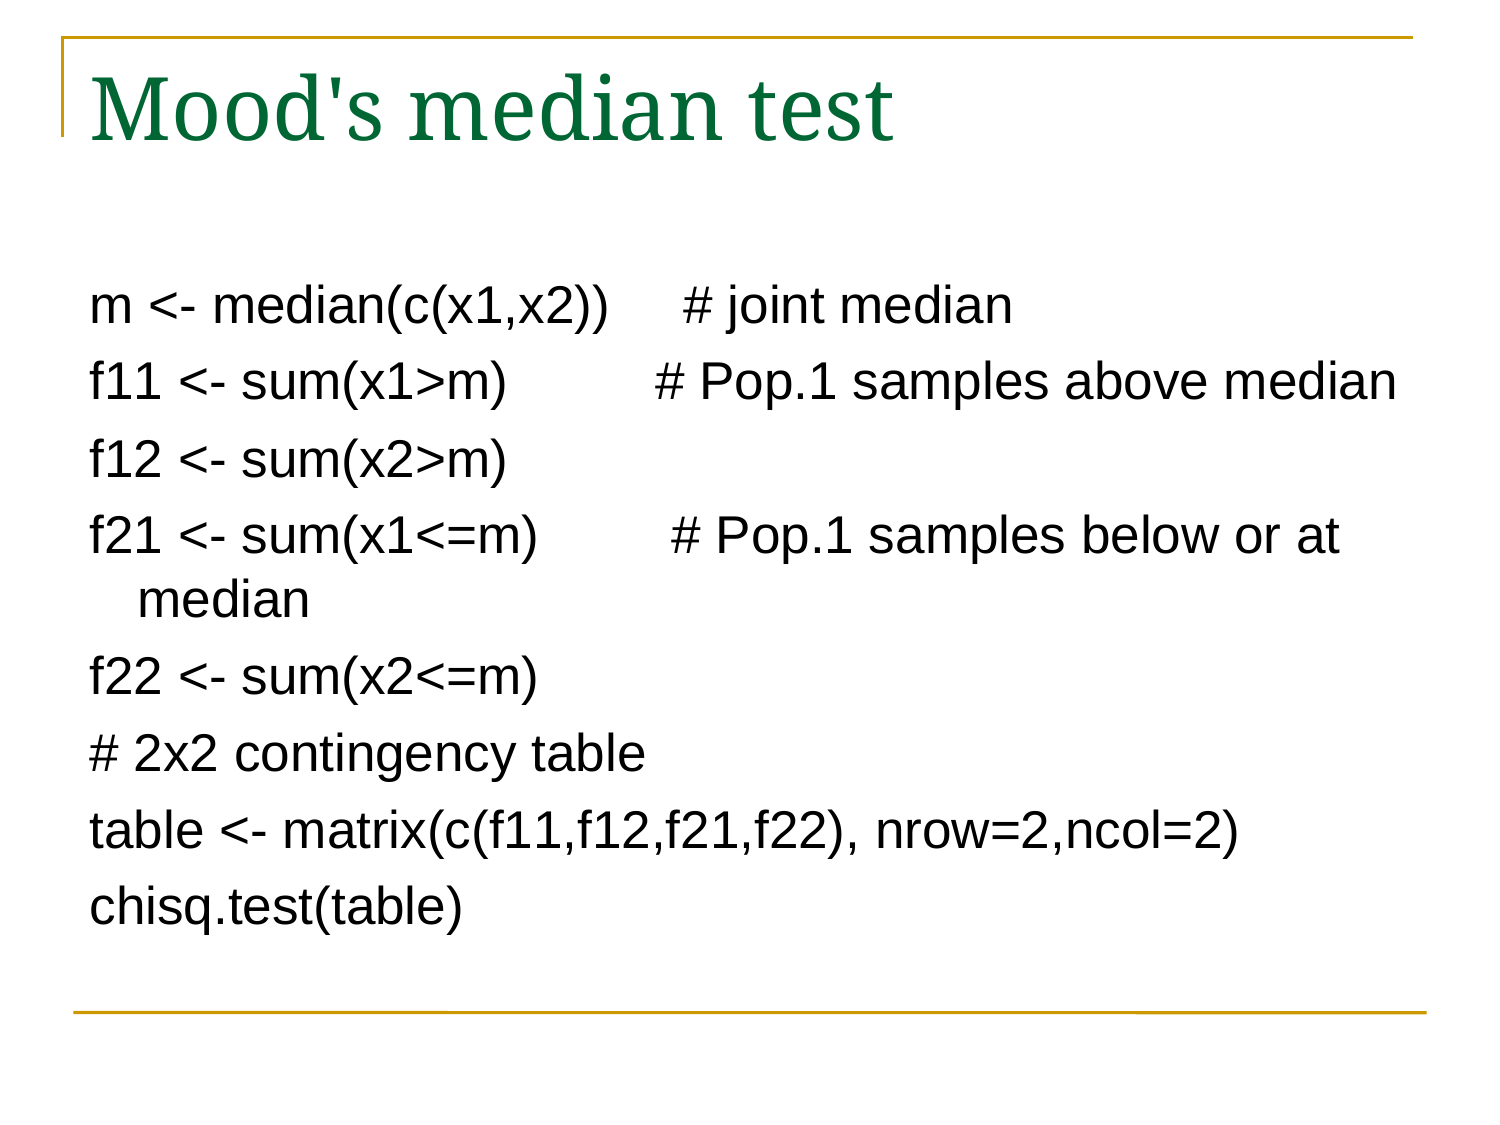

# Mood's median test
m <- median(c(x1,x2)) # joint median
f11 <- sum(x1>m) # Pop.1 samples above median
f12 <- sum(x2>m)
f21 <- sum(x1<=m) # Pop.1 samples below or at median
f22 <- sum(x2<=m)
# 2x2 contingency table
table <- matrix(c(f11,f12,f21,f22), nrow=2,ncol=2)
chisq.test(table)